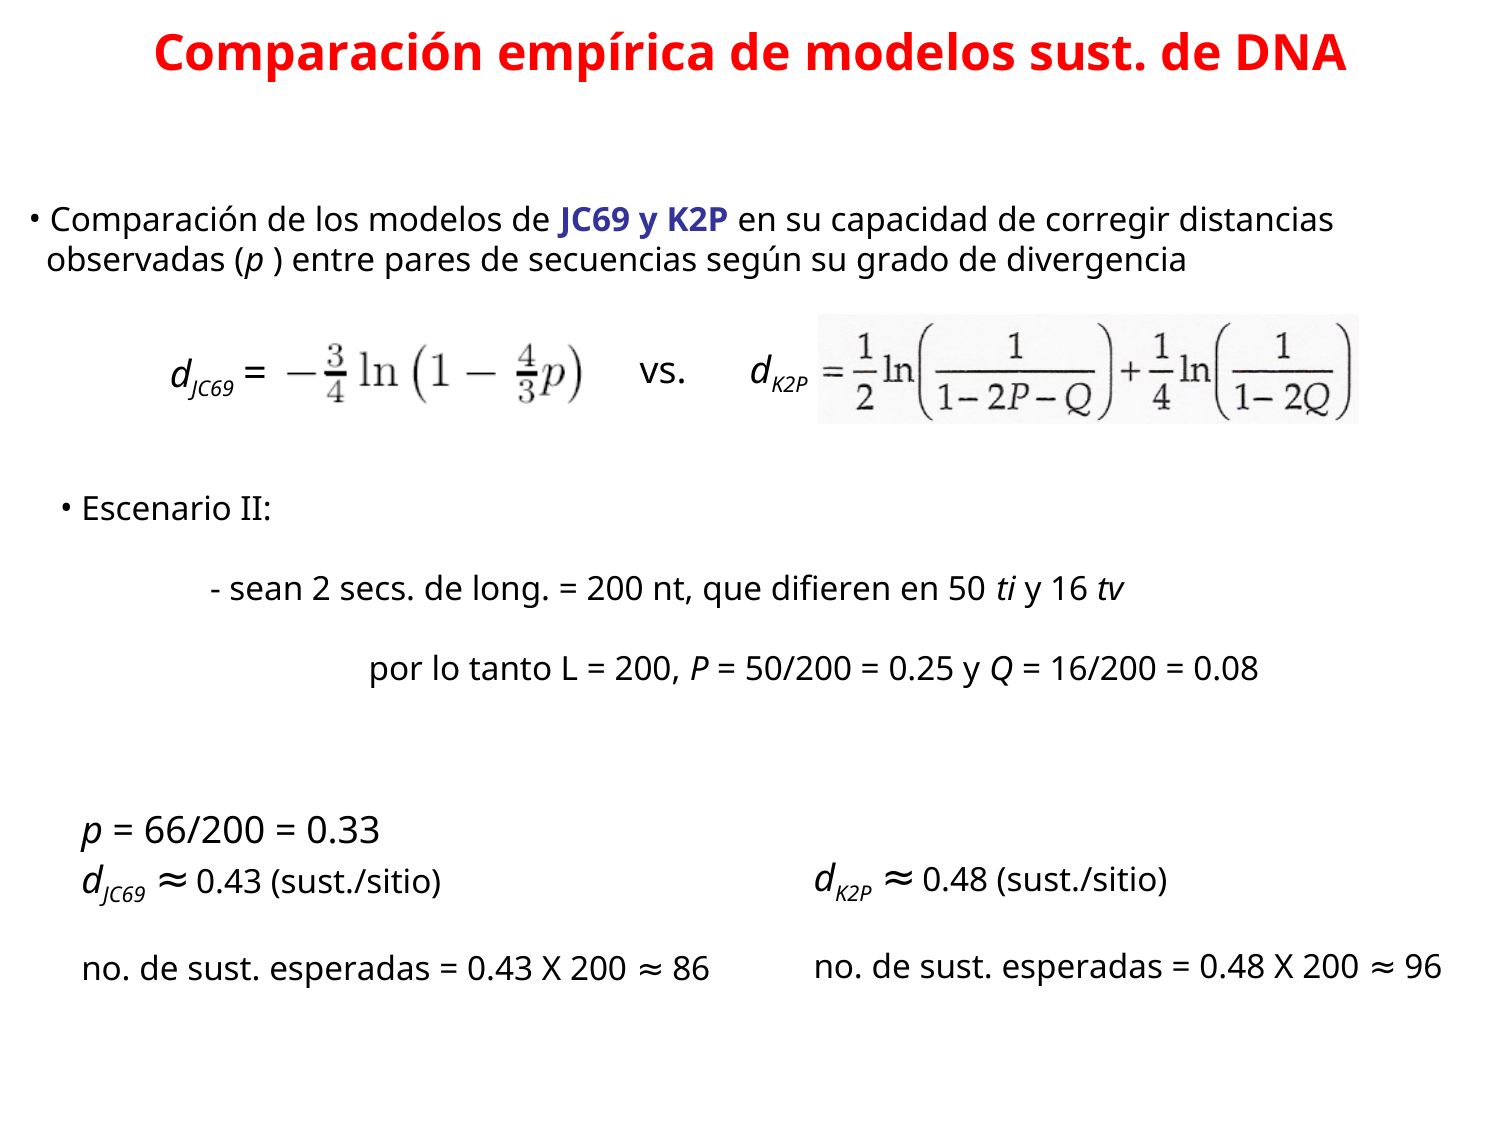

Comparación empírica de modelos sust. de DNA
 Comparación de los modelos de JC69 y K2P en su capacidad de corregir distancias
 observadas (p ) entre pares de secuencias según su grado de divergencia
dK2P
dJC69 =
vs.
 Escenario II:
	- sean 2 secs. de long. = 200 nt, que difieren en 50 ti y 16 tv
		 por lo tanto L = 200, P = 50/200 = 0.25 y Q = 16/200 = 0.08
p = 66/200 = 0.33
dJC69 ≈ 0.43 (sust./sitio)
no. de sust. esperadas = 0.43 X 200 ≈ 86
dK2P ≈ 0.48 (sust./sitio)
no. de sust. esperadas = 0.48 X 200 ≈ 96